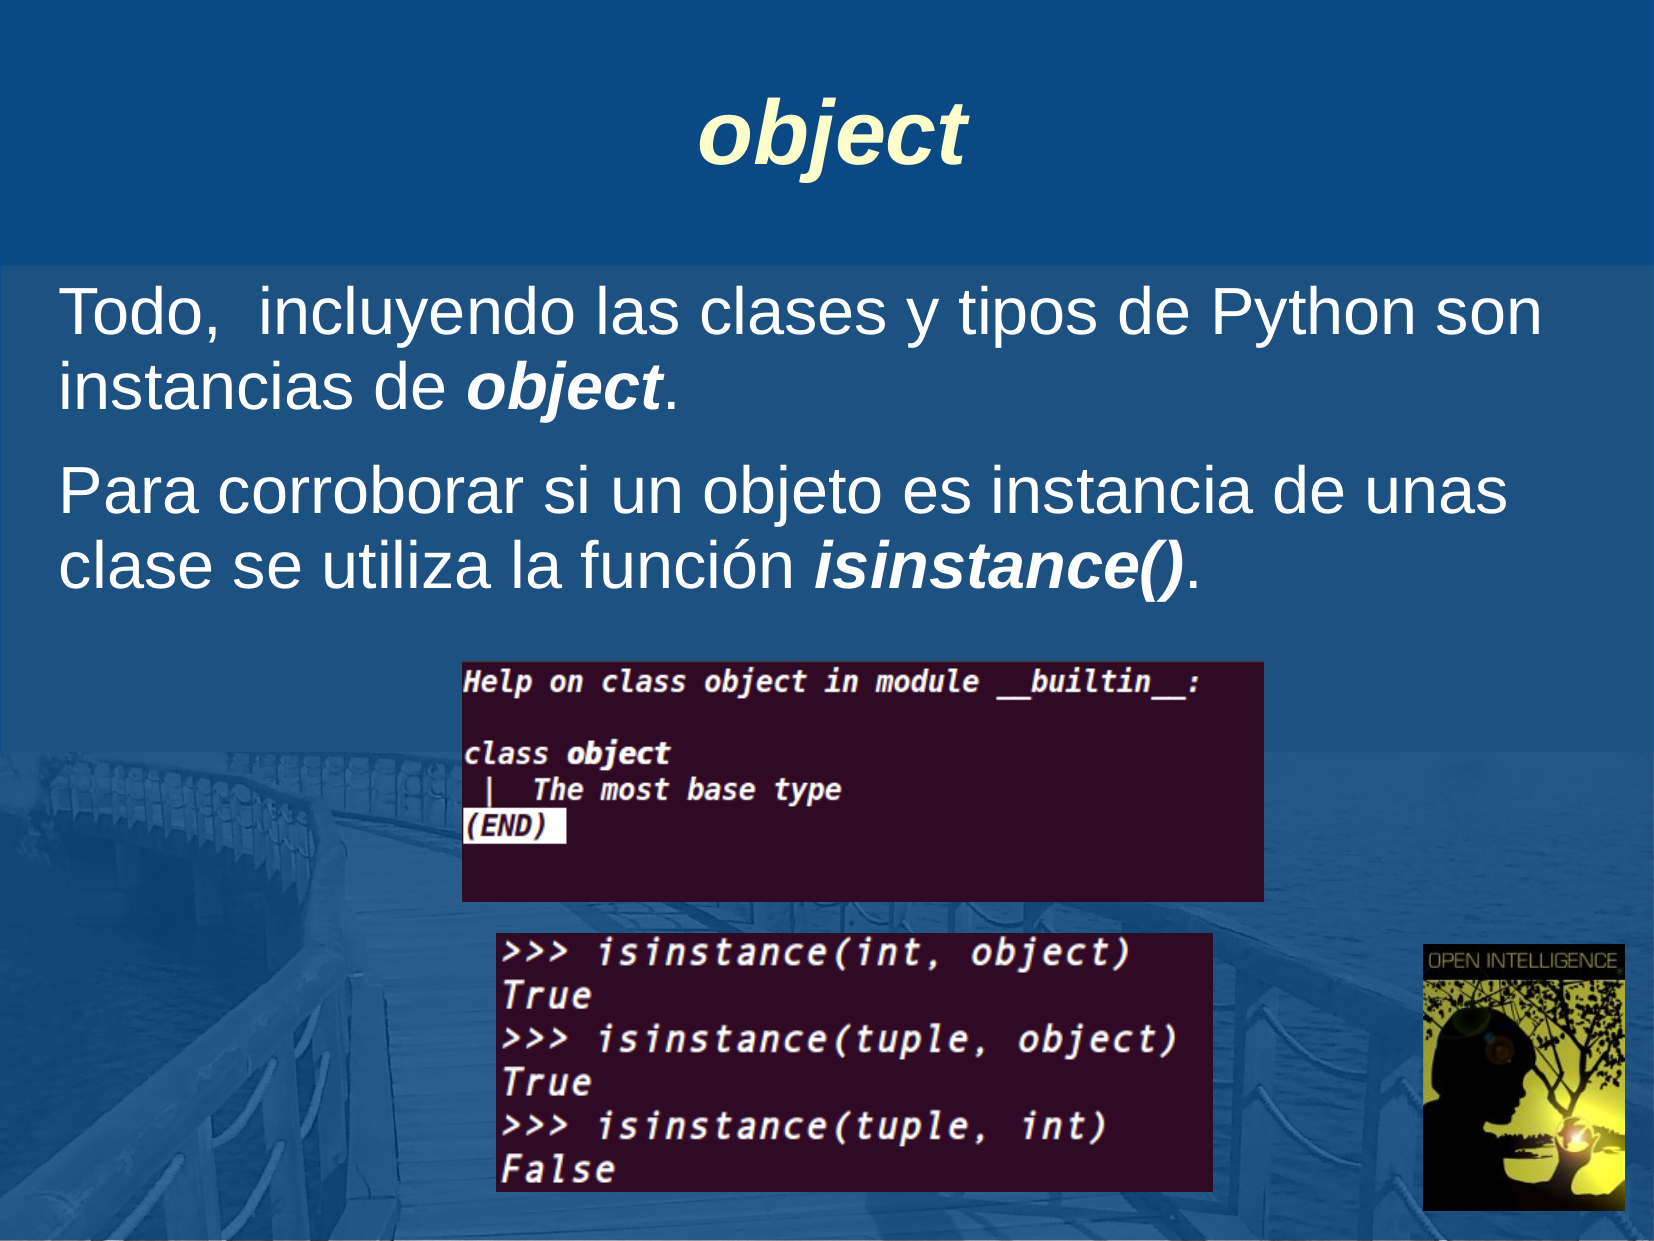

# object
Todo, incluyendo las clases y tipos de Python son instancias de object.
Para corroborar si un objeto es instancia de unas clase se utiliza la función isinstance().